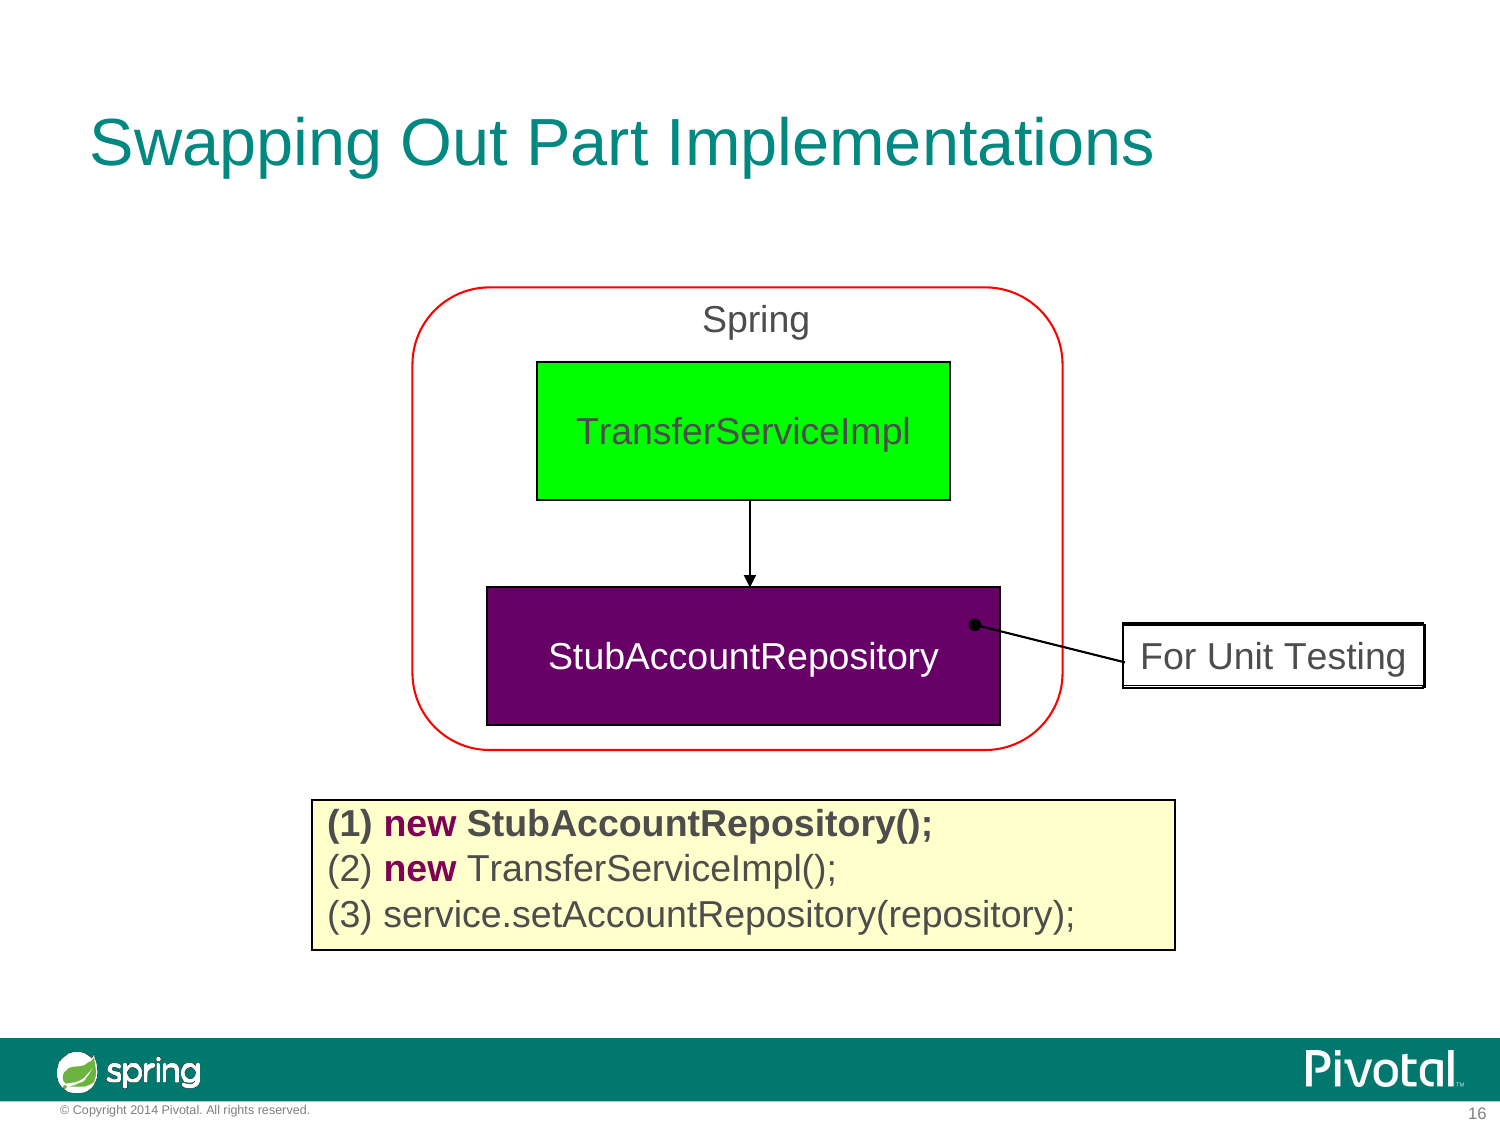

Swapping Out Part Implementations
Spring
TransferServiceImpl
JpaAccountRepository
StubAccountRepository
JdbcAccountRepository
For Jpa
For Unit Testing
For Jdbc
(1) new JpaAccountRepository(…);
(2) new TransferServiceImpl();
(3) service.setAccountRepository(repository);
(1) new StubAccountRepository();
(2) new TransferServiceImpl();
(3) service.setAccountRepository(repository);
# (1) new JdbcAccountRepository(…);
(2) new TransferServiceImpl();
(3) service.setAccountRepository(repository);